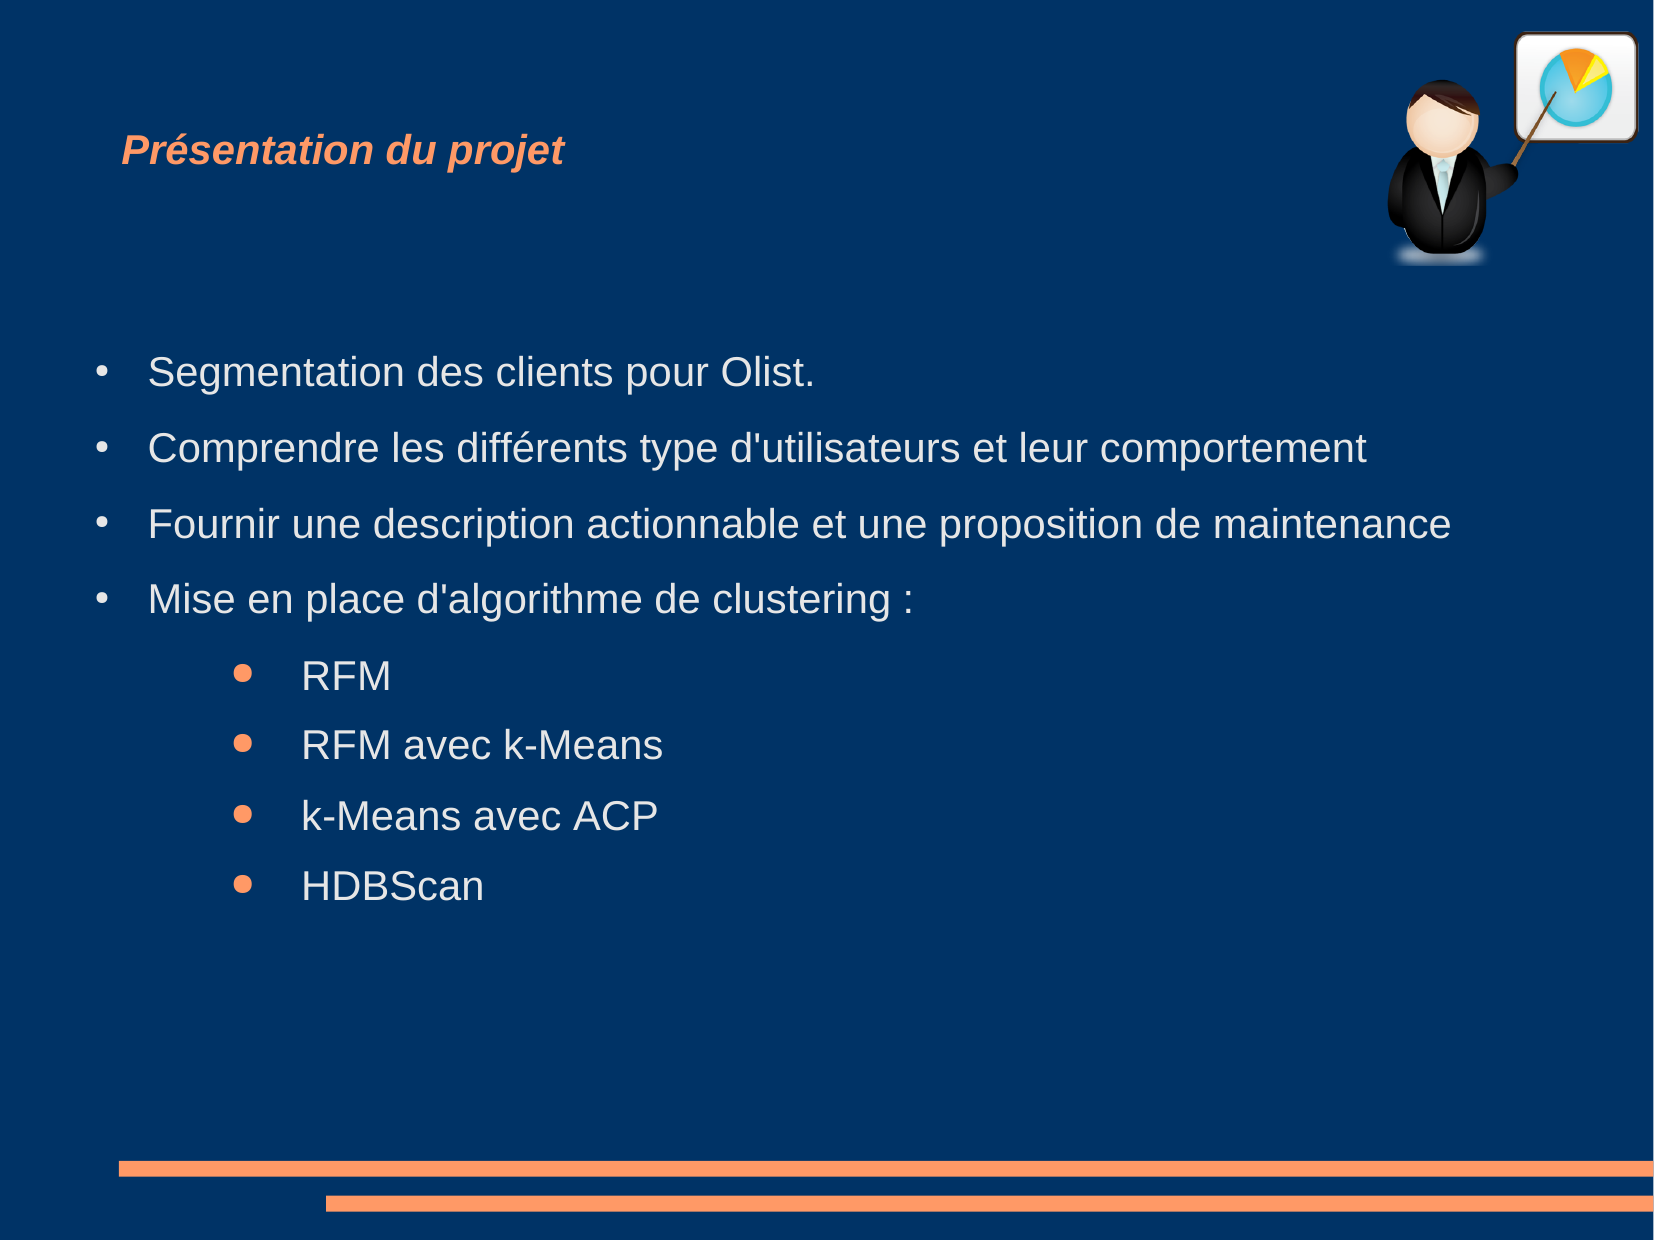

# Présentation du projet
Segmentation des clients pour Olist.
Comprendre les différents type d'utilisateurs et leur comportement
Fournir une description actionnable et une proposition de maintenance
Mise en place d'algorithme de clustering :
RFM
RFM avec k-Means
k-Means avec ACP
HDBScan